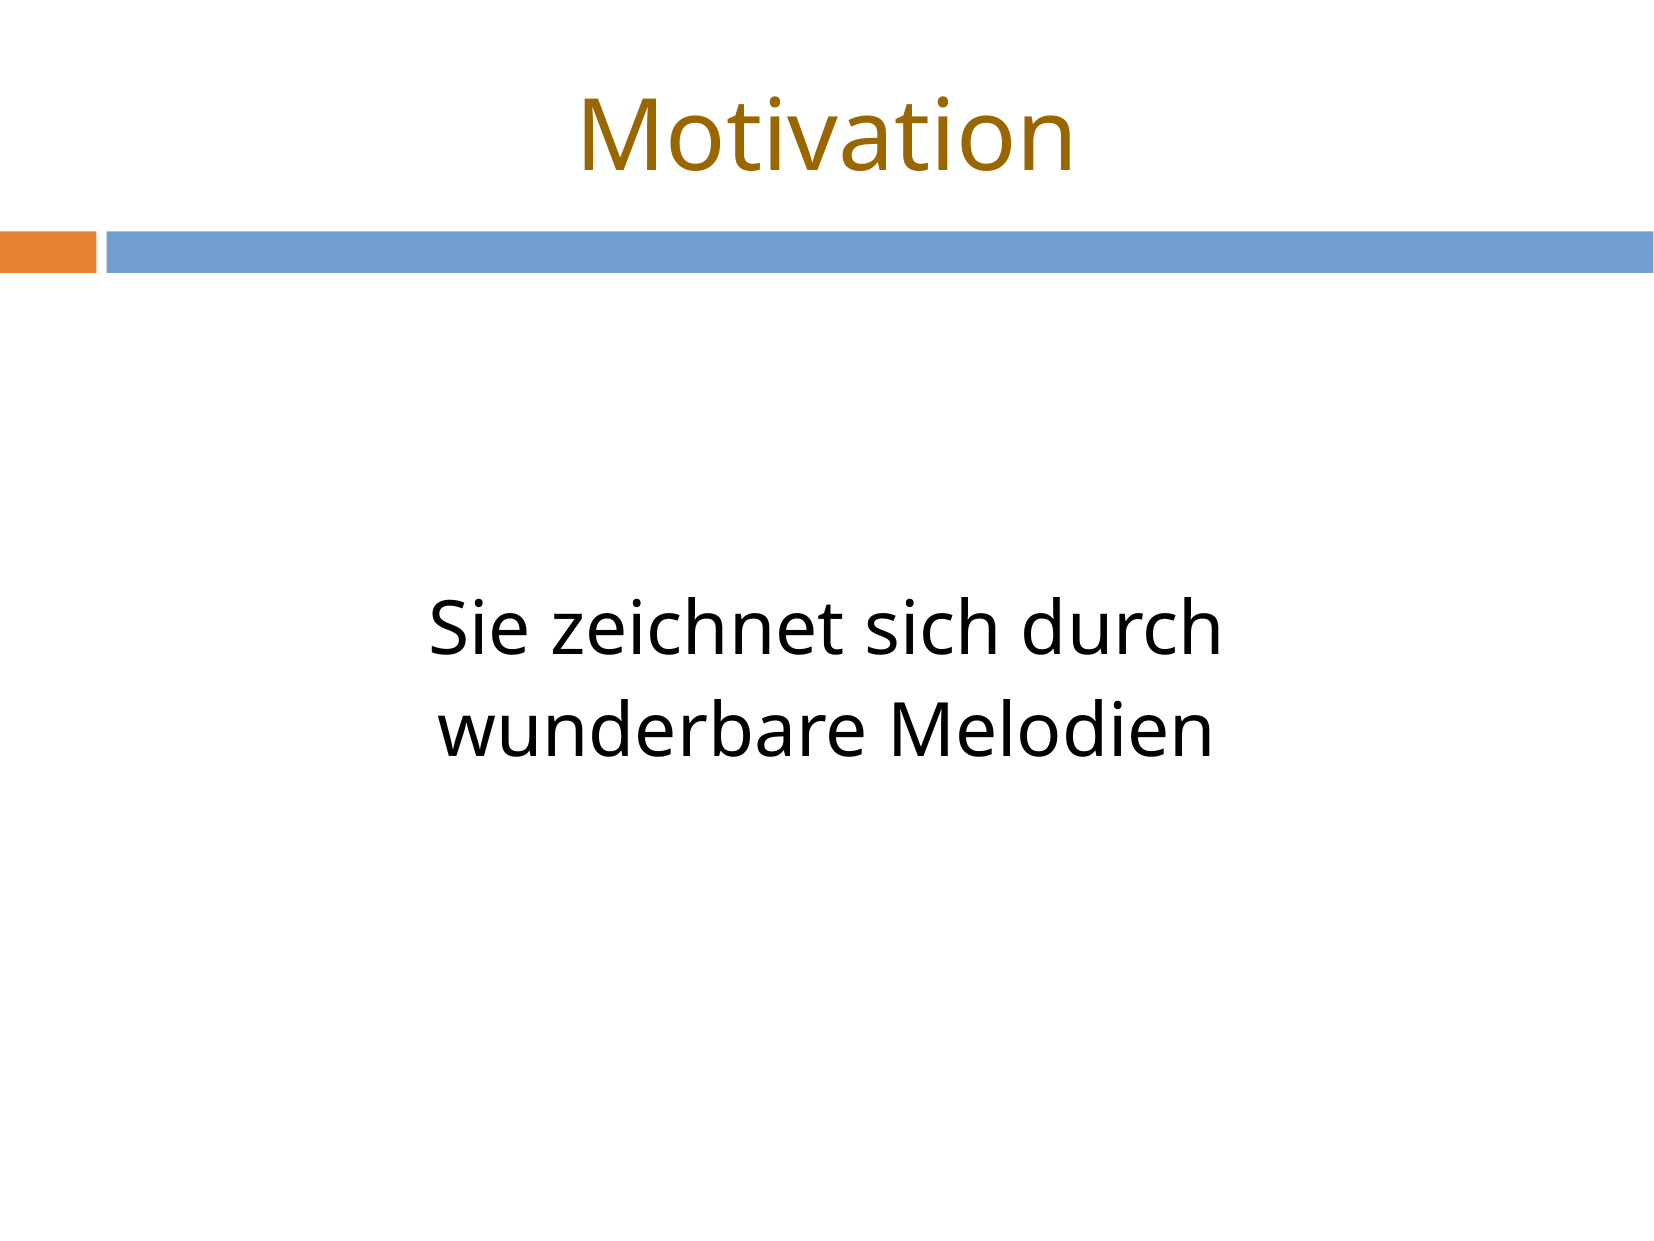

# Motivation
Sie zeichnet sich durch wunderbare Melodien